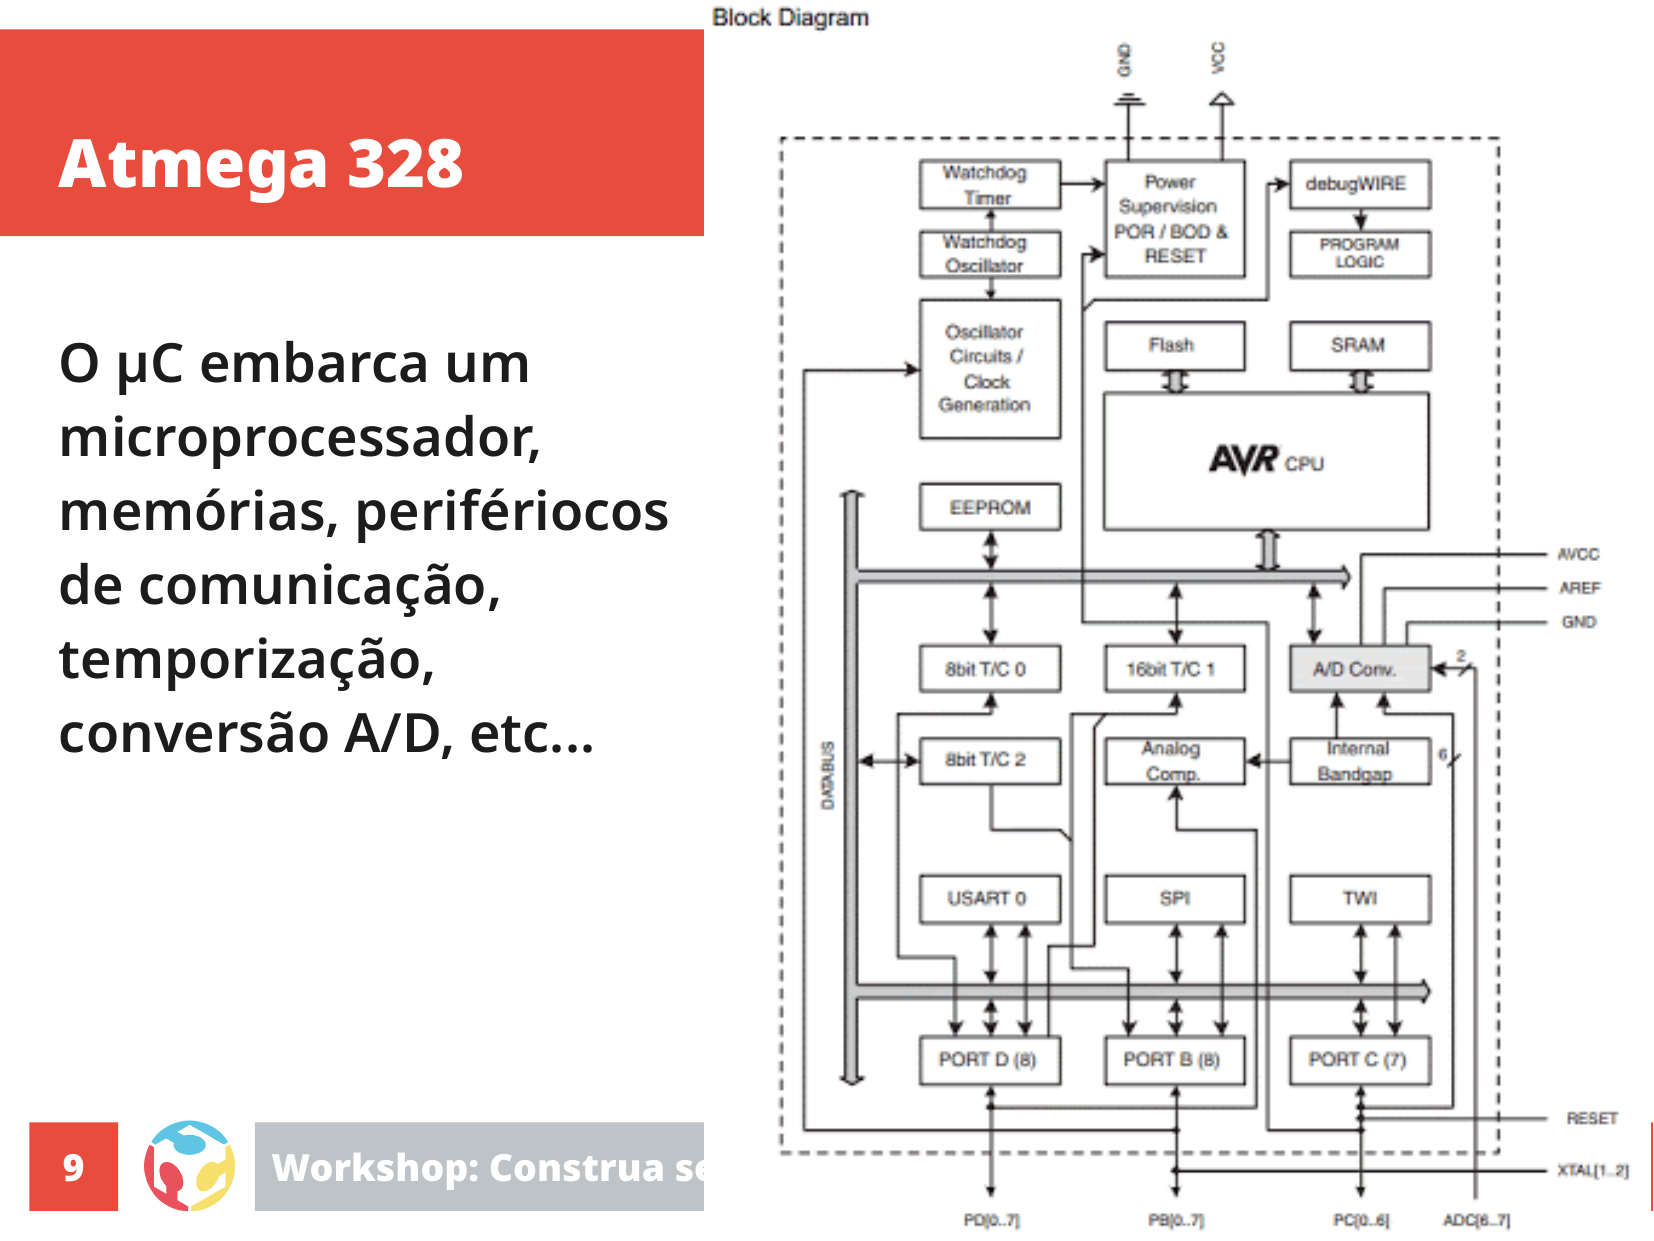

# Atmega 328
O µC embarca um microprocessador, memórias, perifériocos de comunicação, temporização, conversão A/D, etc...
9
Workshop: Construa seu Arduino
Março de 2020